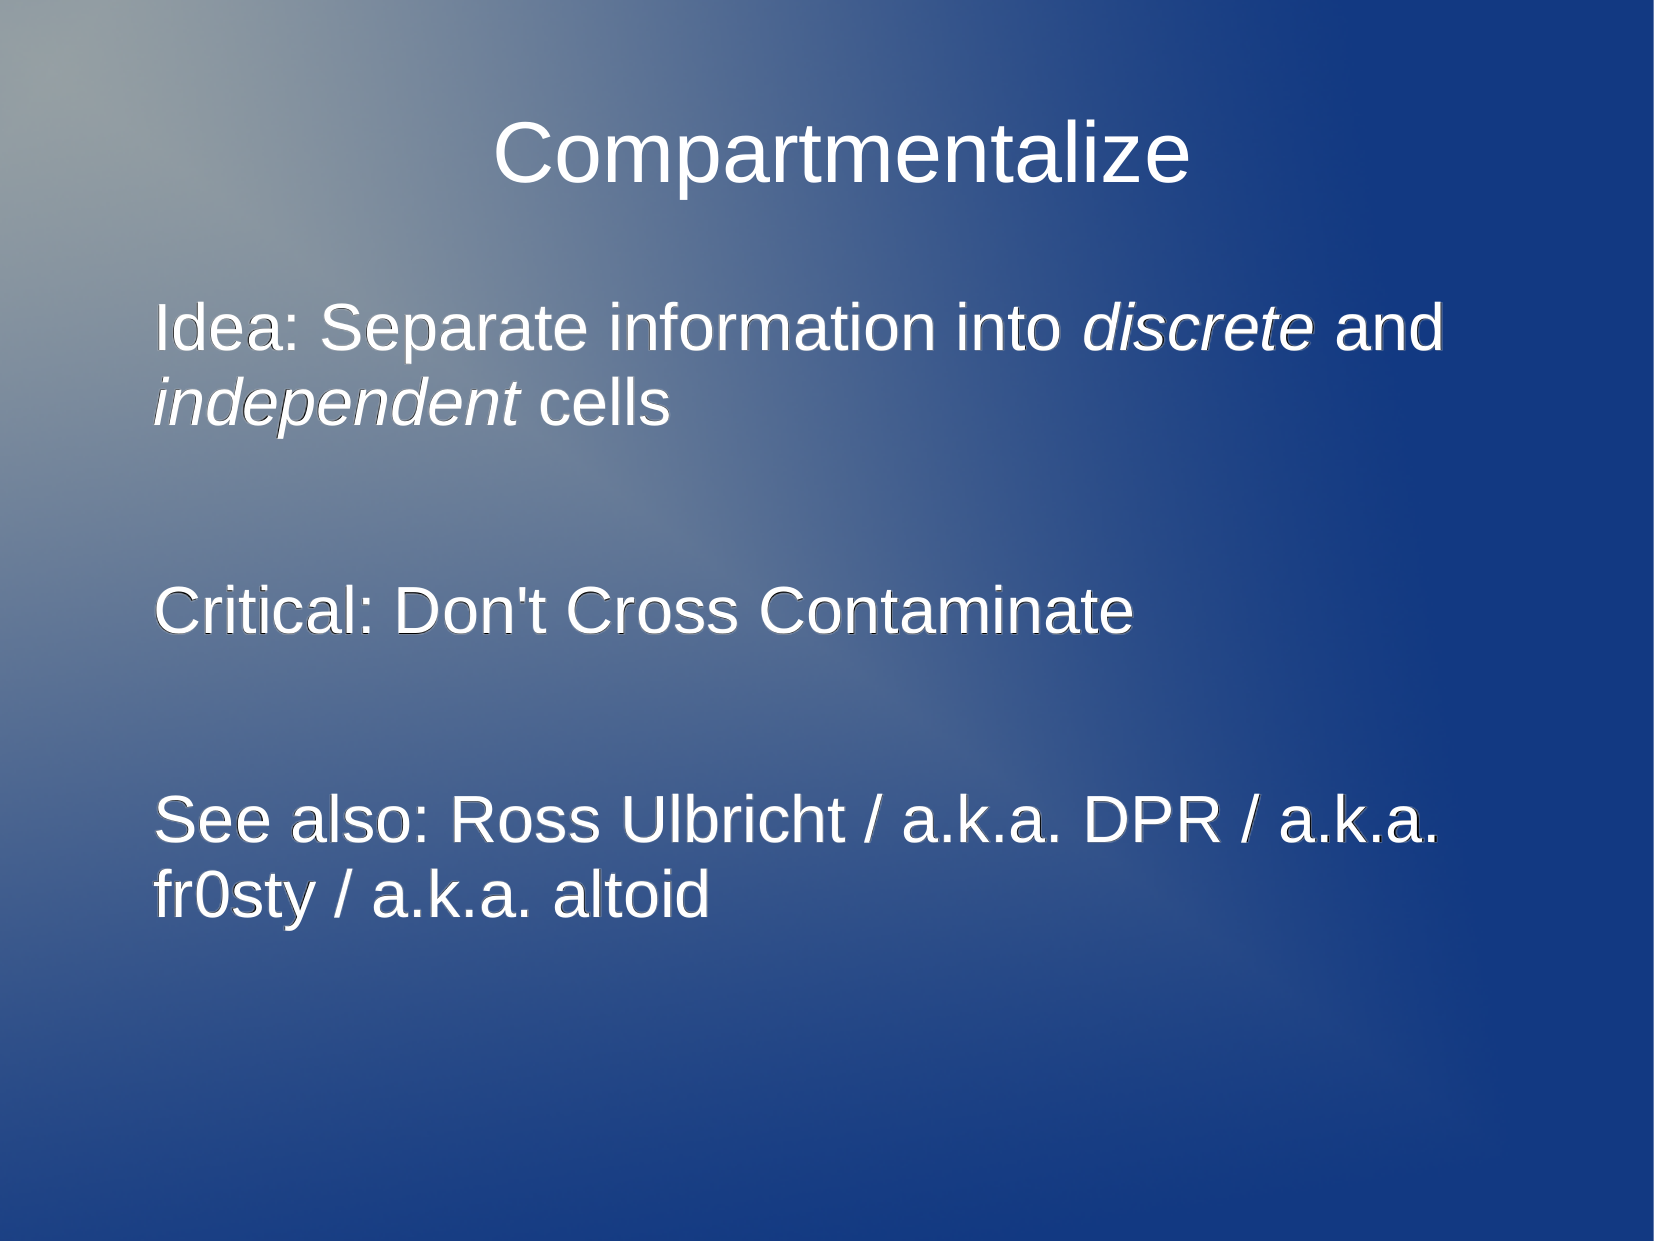

# Compartmentalize
Idea: Separate information into discrete and independent cells
Critical: Don't Cross Contaminate
See also: Ross Ulbricht / a.k.a. DPR / a.k.a. fr0sty / a.k.a. altoid